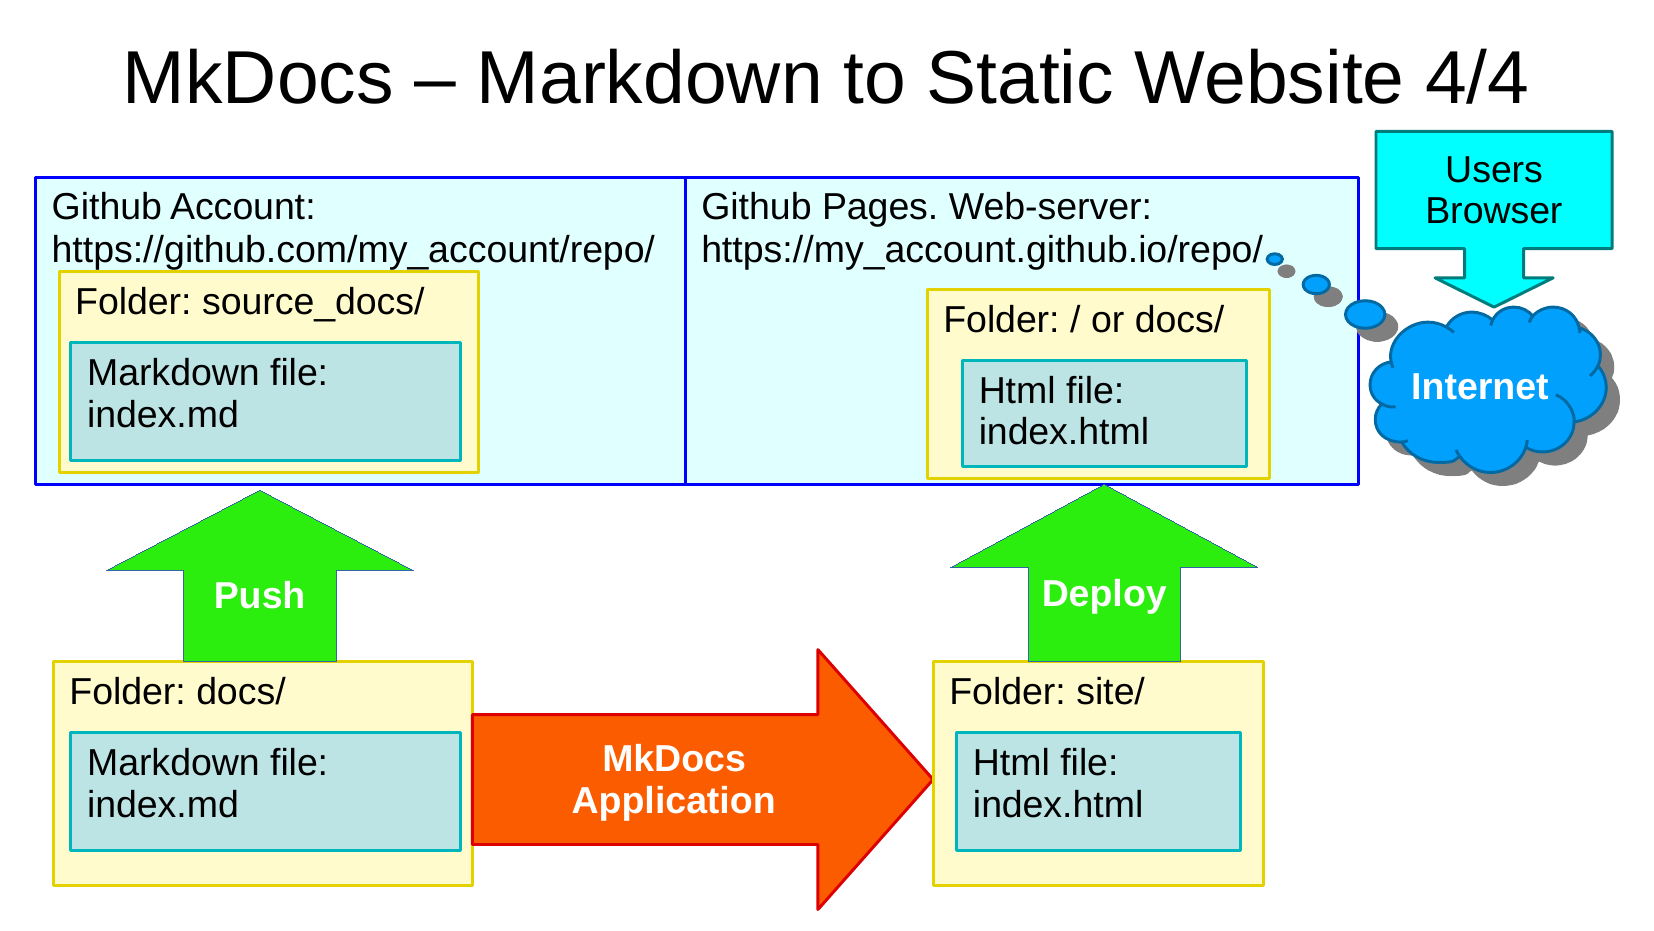

# MkDocs – Markdown to Static Website 4/4
Users Browser
Github Account:
https://github.com/my_account/repo/
Github Pages. Web-server: https://my_account.github.io/repo/
Folder: source_docs/
Folder: / or docs/
Internet
Markdown file:
index.md
Html file:
index.html
Deploy
Push
MkDocs
Application
Folder: docs/
Folder: site/
Markdown file:
index.md
Html file:
index.html